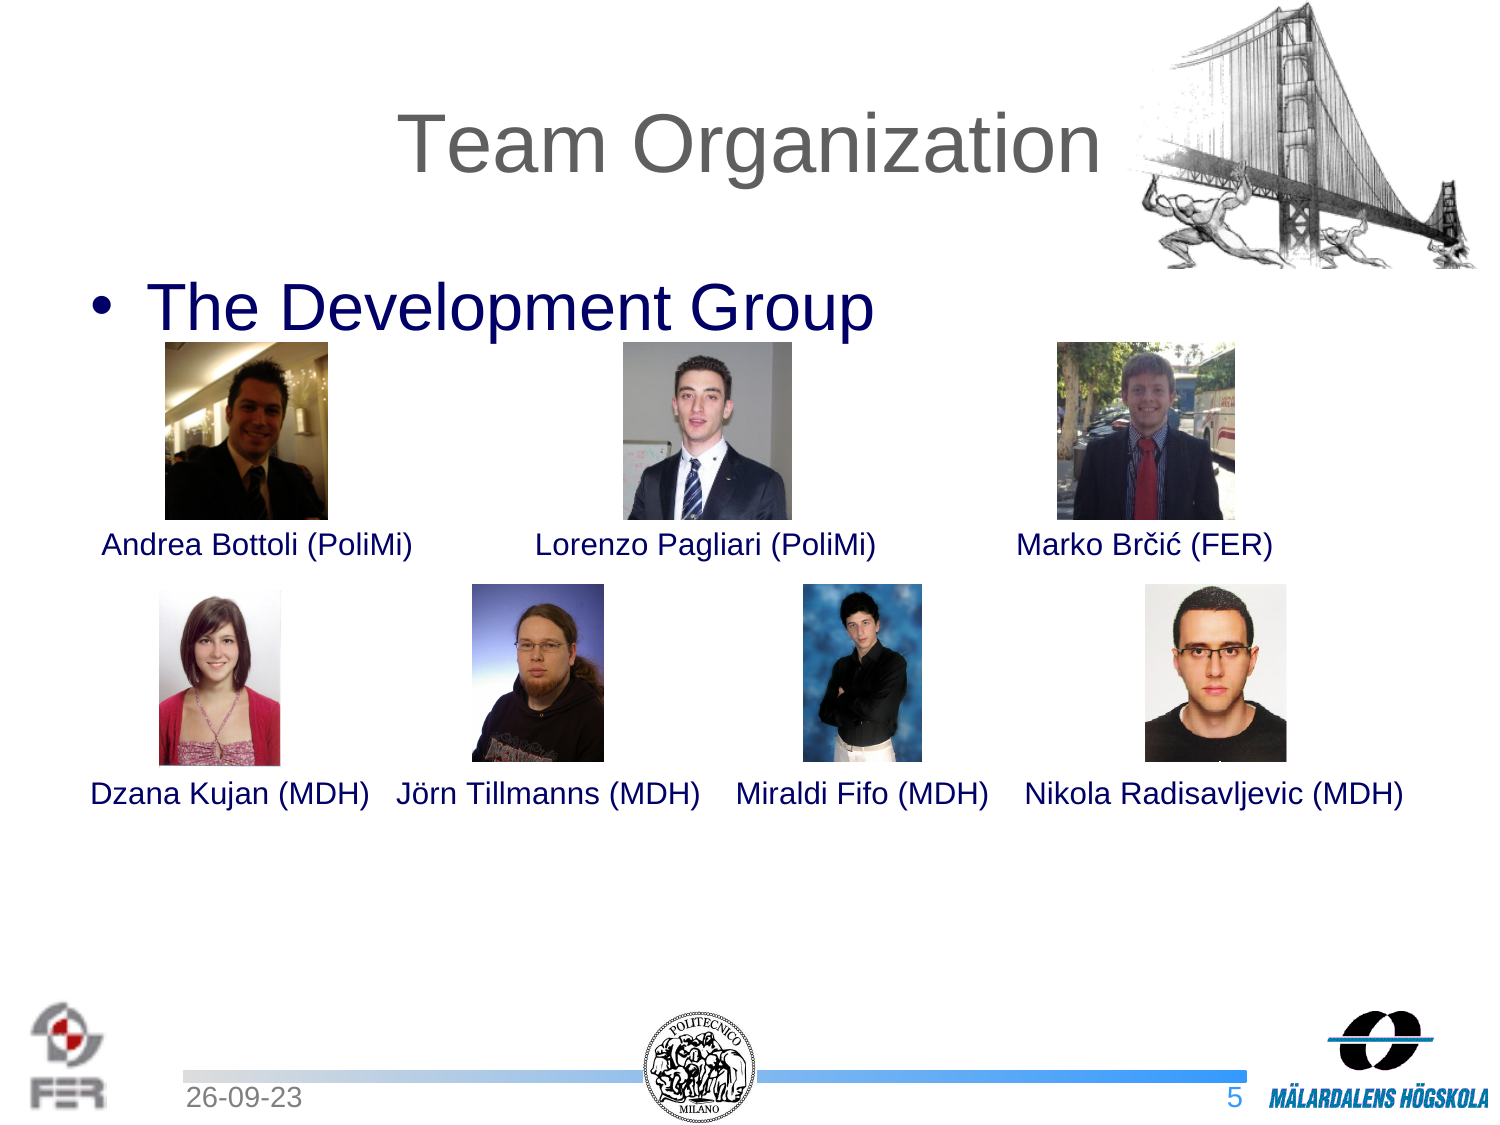

# Team Organization
The Development Group
 Andrea Bottoli (PoliMi) Lorenzo Pagliari (PoliMi) Marko Brčić (FER)
Dzana Kujan (MDH) Jörn Tillmanns (MDH) Miraldi Fifo (MDH) Nikola Radisavljevic (MDH)
26-08-21